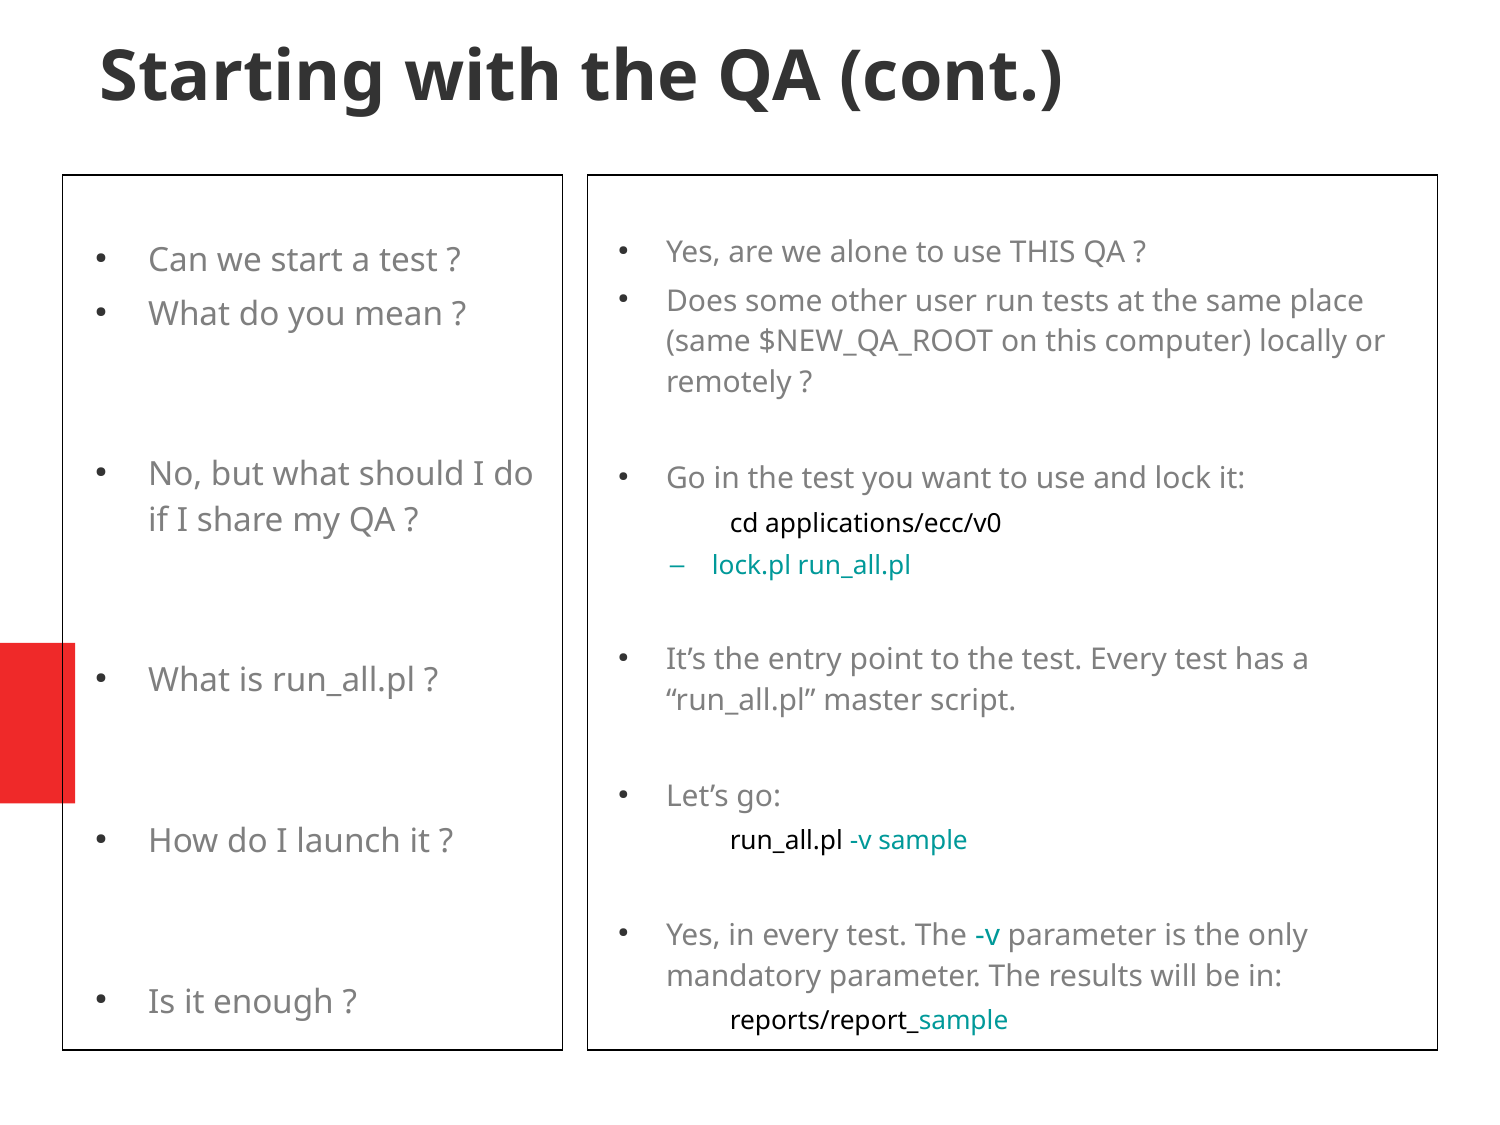

# Starting with the QA (cont.)
Can we start a test ?
What do you mean ?
No, but what should I do if I share my QA ?
What is run_all.pl ?
How do I launch it ?
Is it enough ?
Yes, are we alone to use THIS QA ?
Does some other user run tests at the same place (same $NEW_QA_ROOT on this computer) locally or remotely ?
Go in the test you want to use and lock it:
cd applications/ecc/v0
lock.pl run_all.pl
It’s the entry point to the test. Every test has a “run_all.pl” master script.
Let’s go:
run_all.pl -v sample
Yes, in every test. The -v parameter is the only mandatory parameter. The results will be in:
reports/report_sample